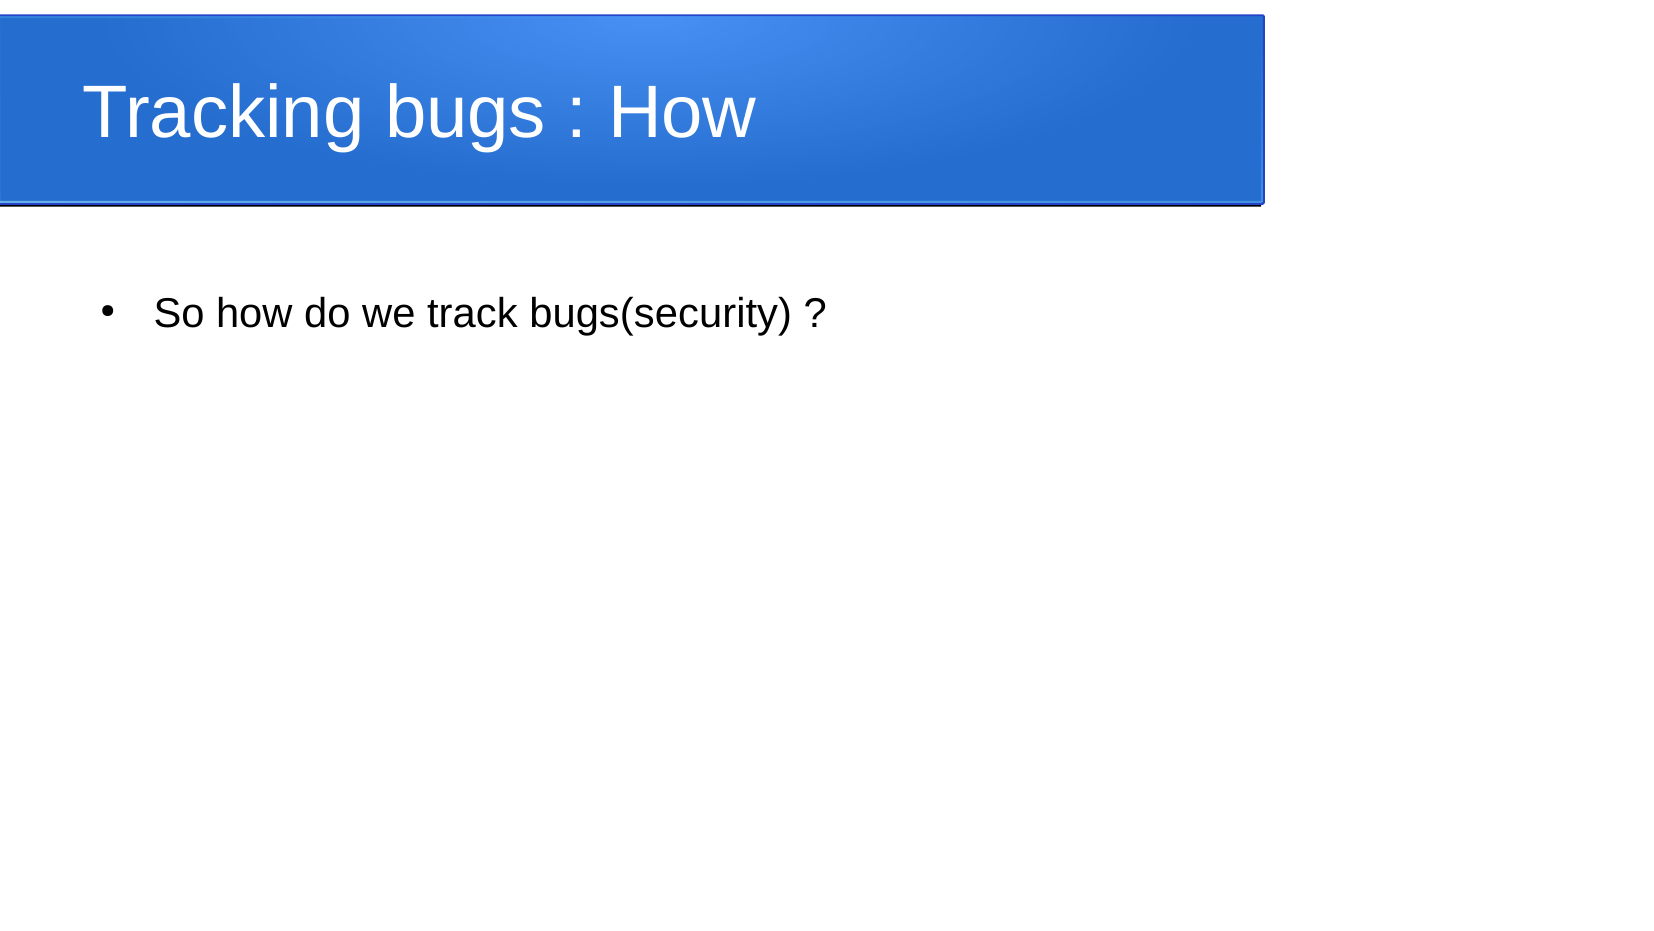

# Tracking bugs : How
So how do we track bugs(security) ?